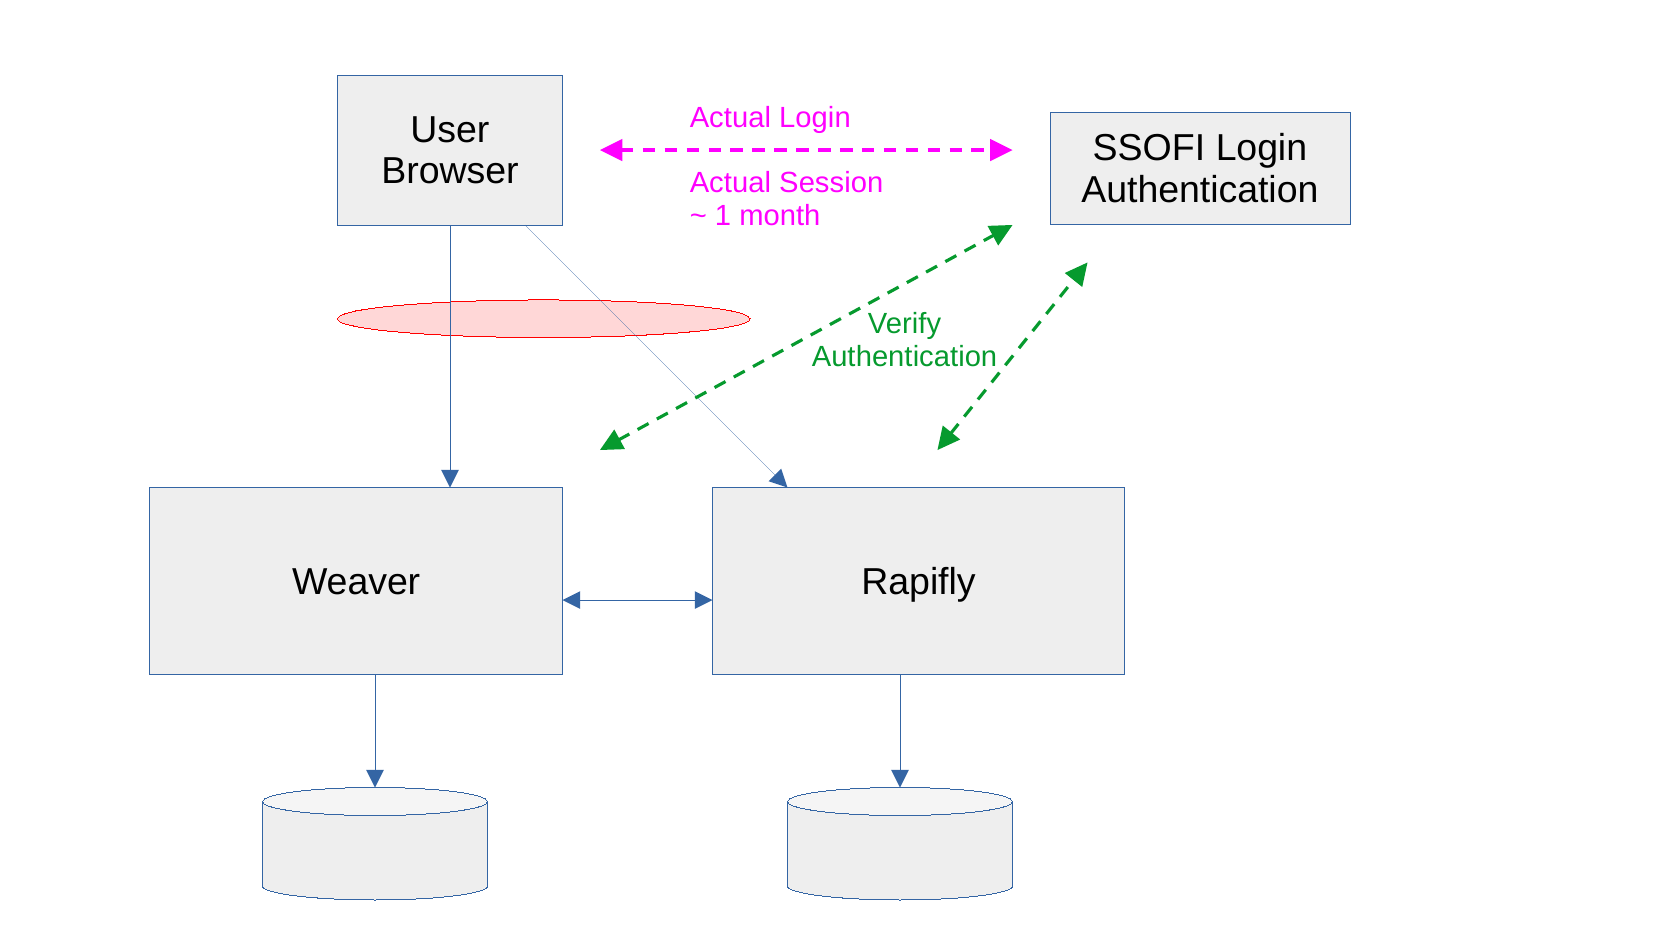

User
Browser
Actual Login
Actual Session
~ 1 month
SSOFI Login
Authentication
Verify
Authentication
Weaver
Rapifly